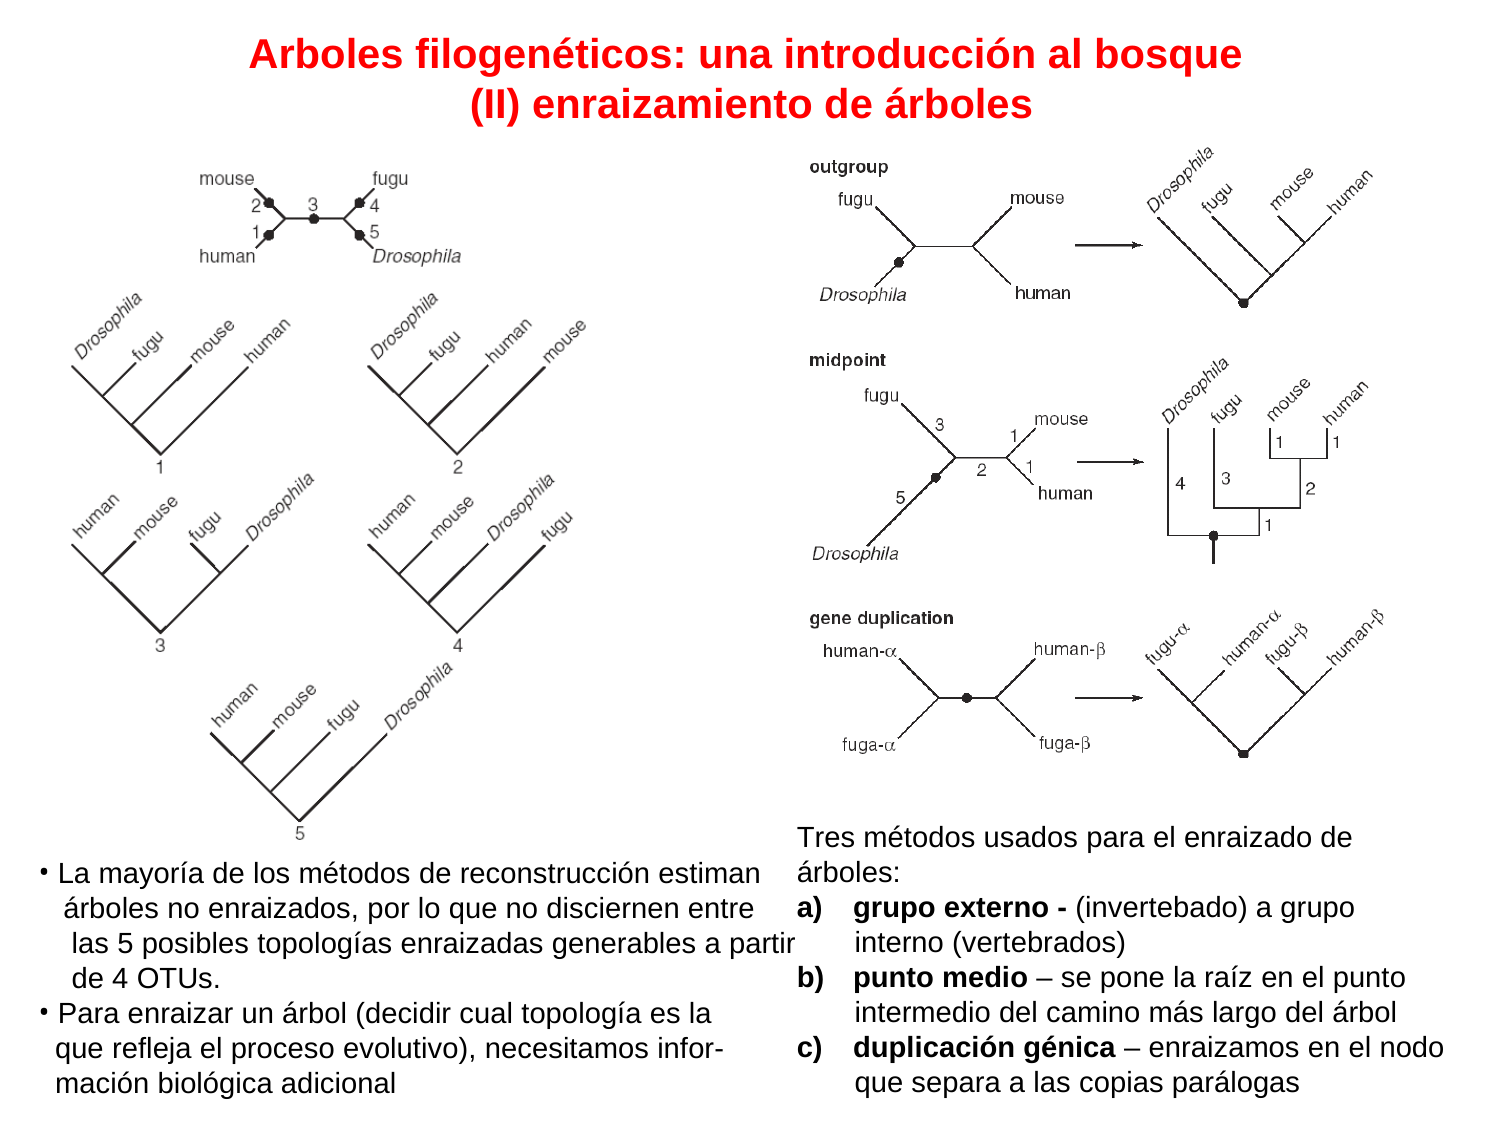

Arboles filogenéticos: una introducción al bosque
(II) enraizamiento de árboles
Tres métodos usados para el enraizado de
árboles:
grupo externo - (invertebado) a grupo
 interno (vertebrados)
punto medio – se pone la raíz en el punto
 intermedio del camino más largo del árbol
duplicación génica – enraizamos en el nodo
 que separa a las copias parálogas
 La mayoría de los métodos de reconstrucción estiman
 árboles no enraizados, por lo que no disciernen entre
 las 5 posibles topologías enraizadas generables a partir
 de 4 OTUs.
 Para enraizar un árbol (decidir cual topología es la
 que refleja el proceso evolutivo), necesitamos infor-
 mación biológica adicional